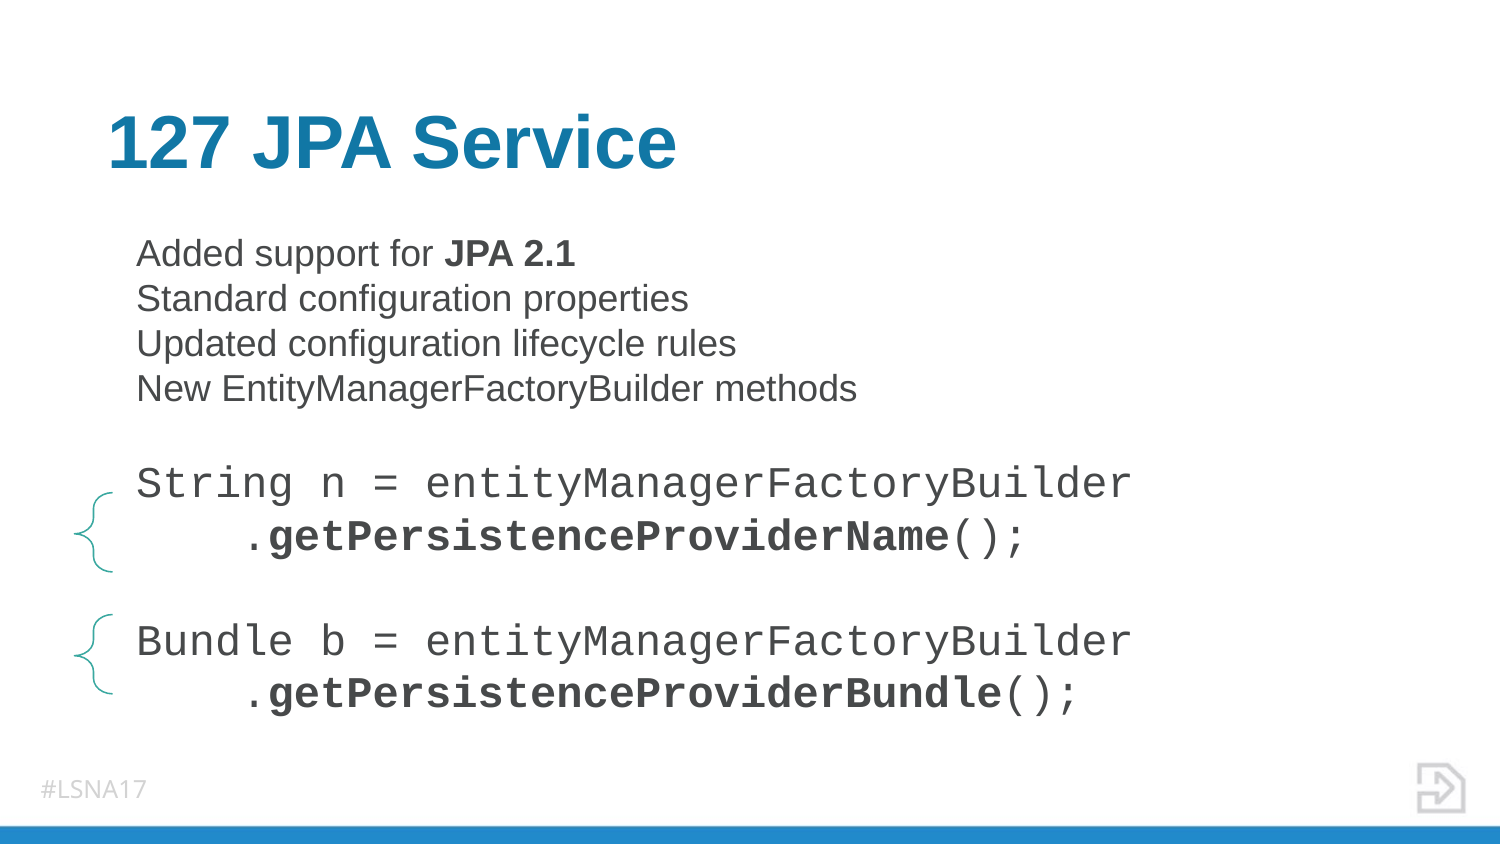

127 JPA Service
# Added support for JPA 2.1
Standard configuration properties
Updated configuration lifecycle rules
New EntityManagerFactoryBuilder methods
String n = entityManagerFactoryBuilder
 .getPersistenceProviderName();
Bundle b = entityManagerFactoryBuilder
 .getPersistenceProviderBundle();